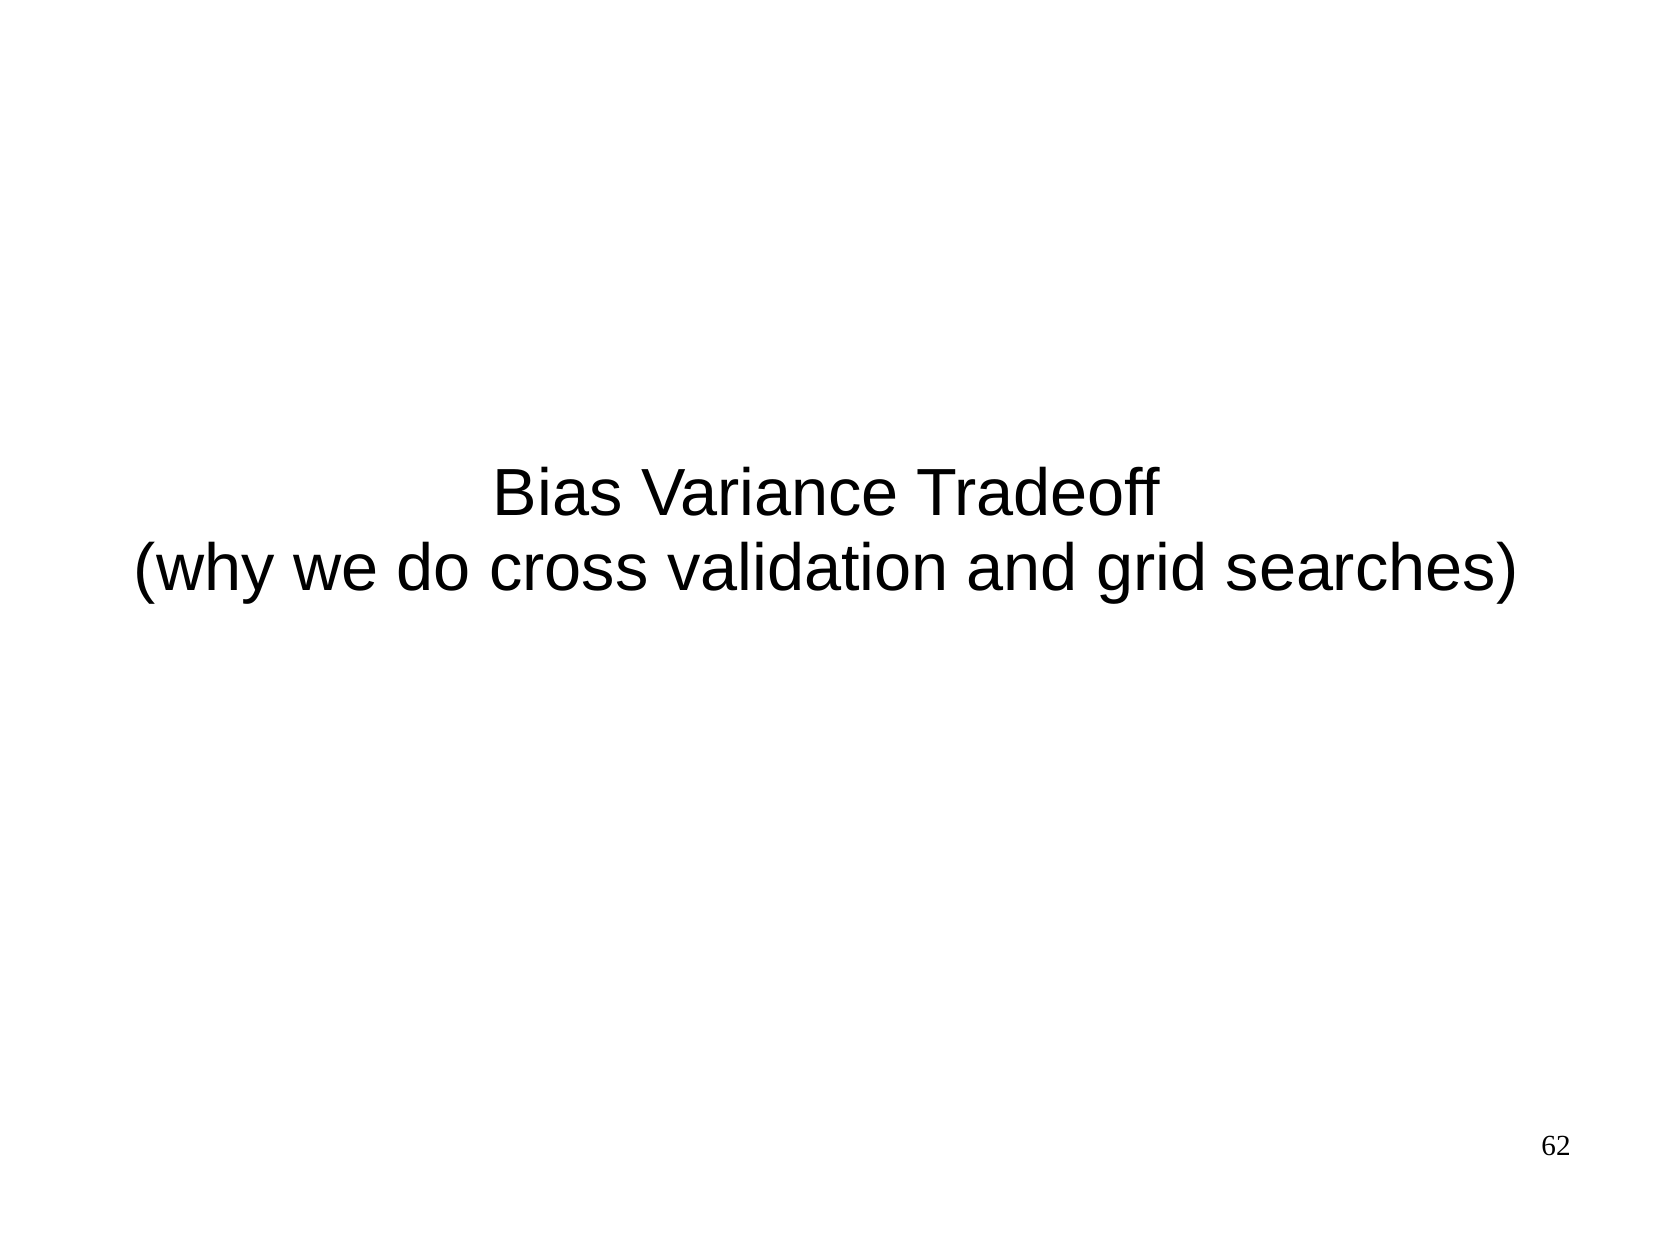

# Bias Variance Tradeoff
(why we do cross validation and grid searches)
62